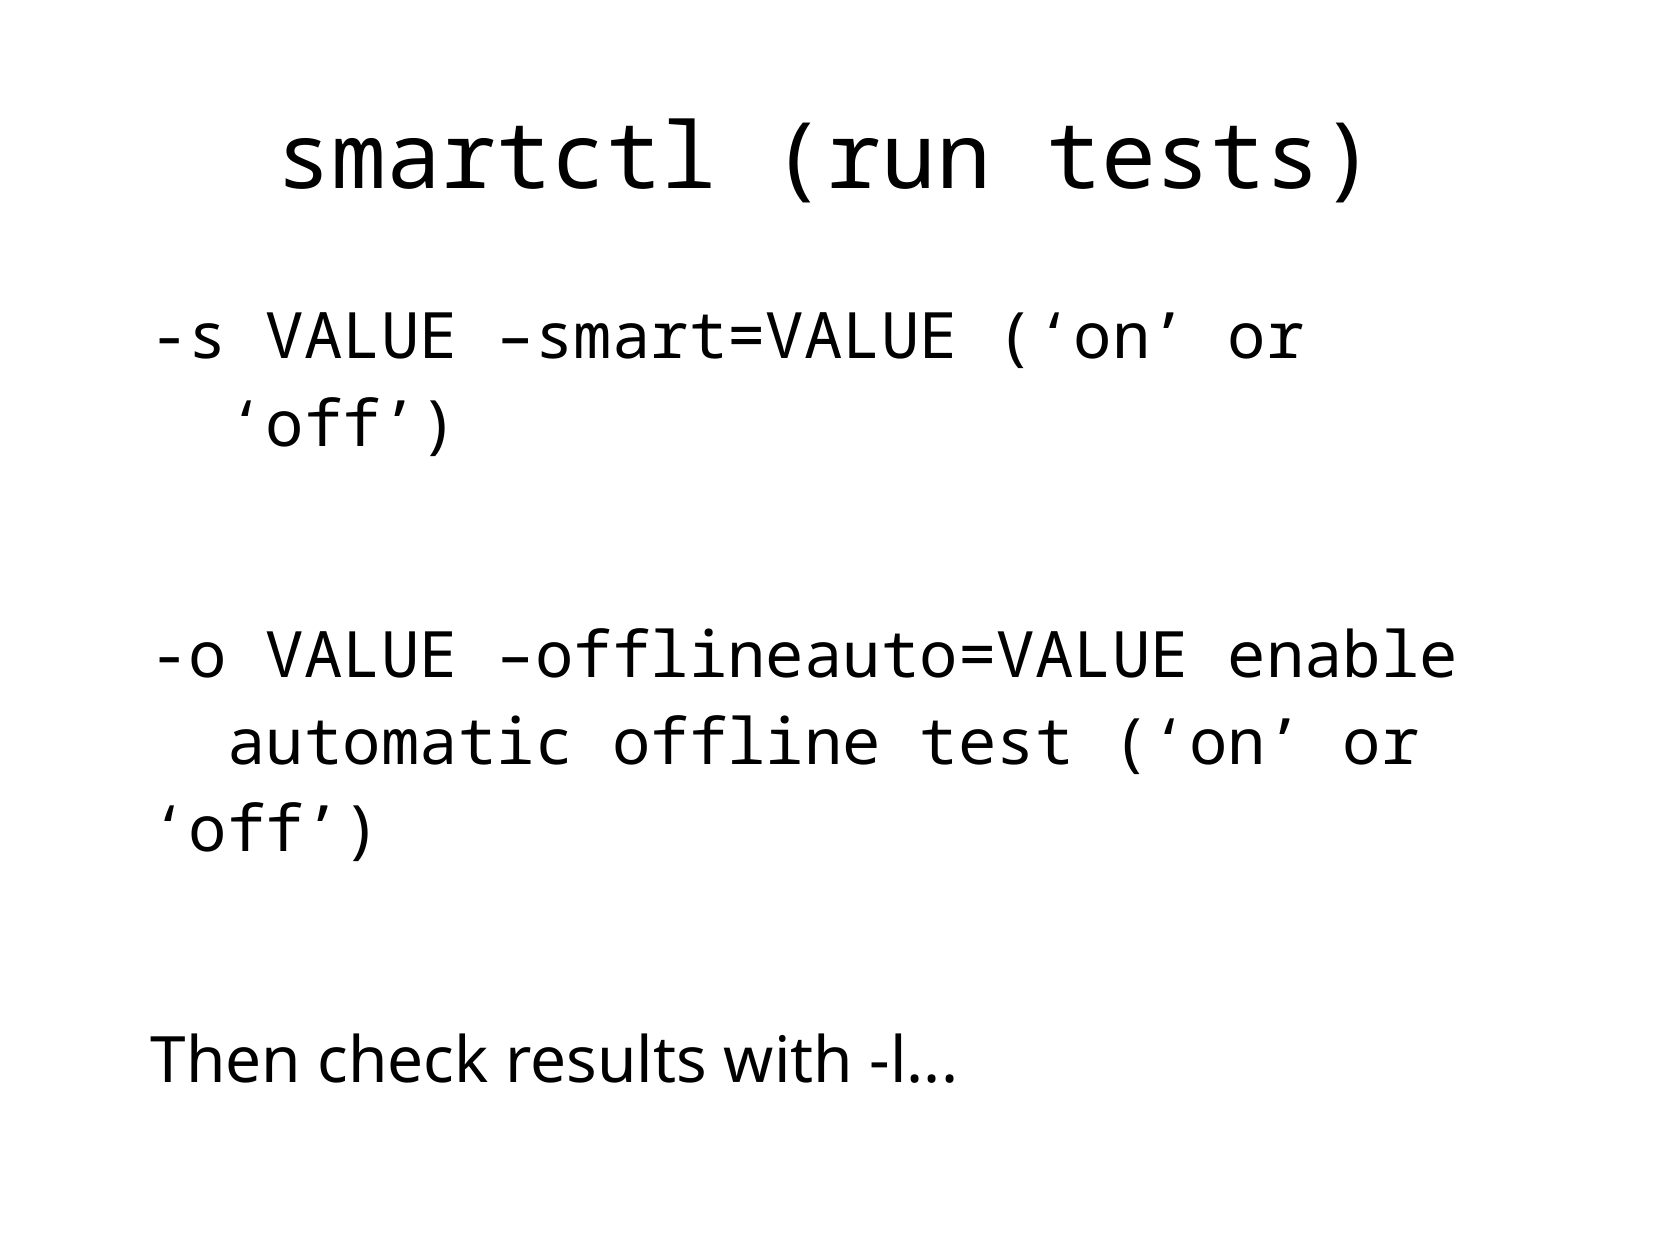

# smartctl (run tests)
-s VALUE –smart=VALUE (‘on’ or ‘off’)
-o VALUE –offlineauto=VALUE enable automatic offline test (‘on’ or ‘off’)
Then check results with -l...